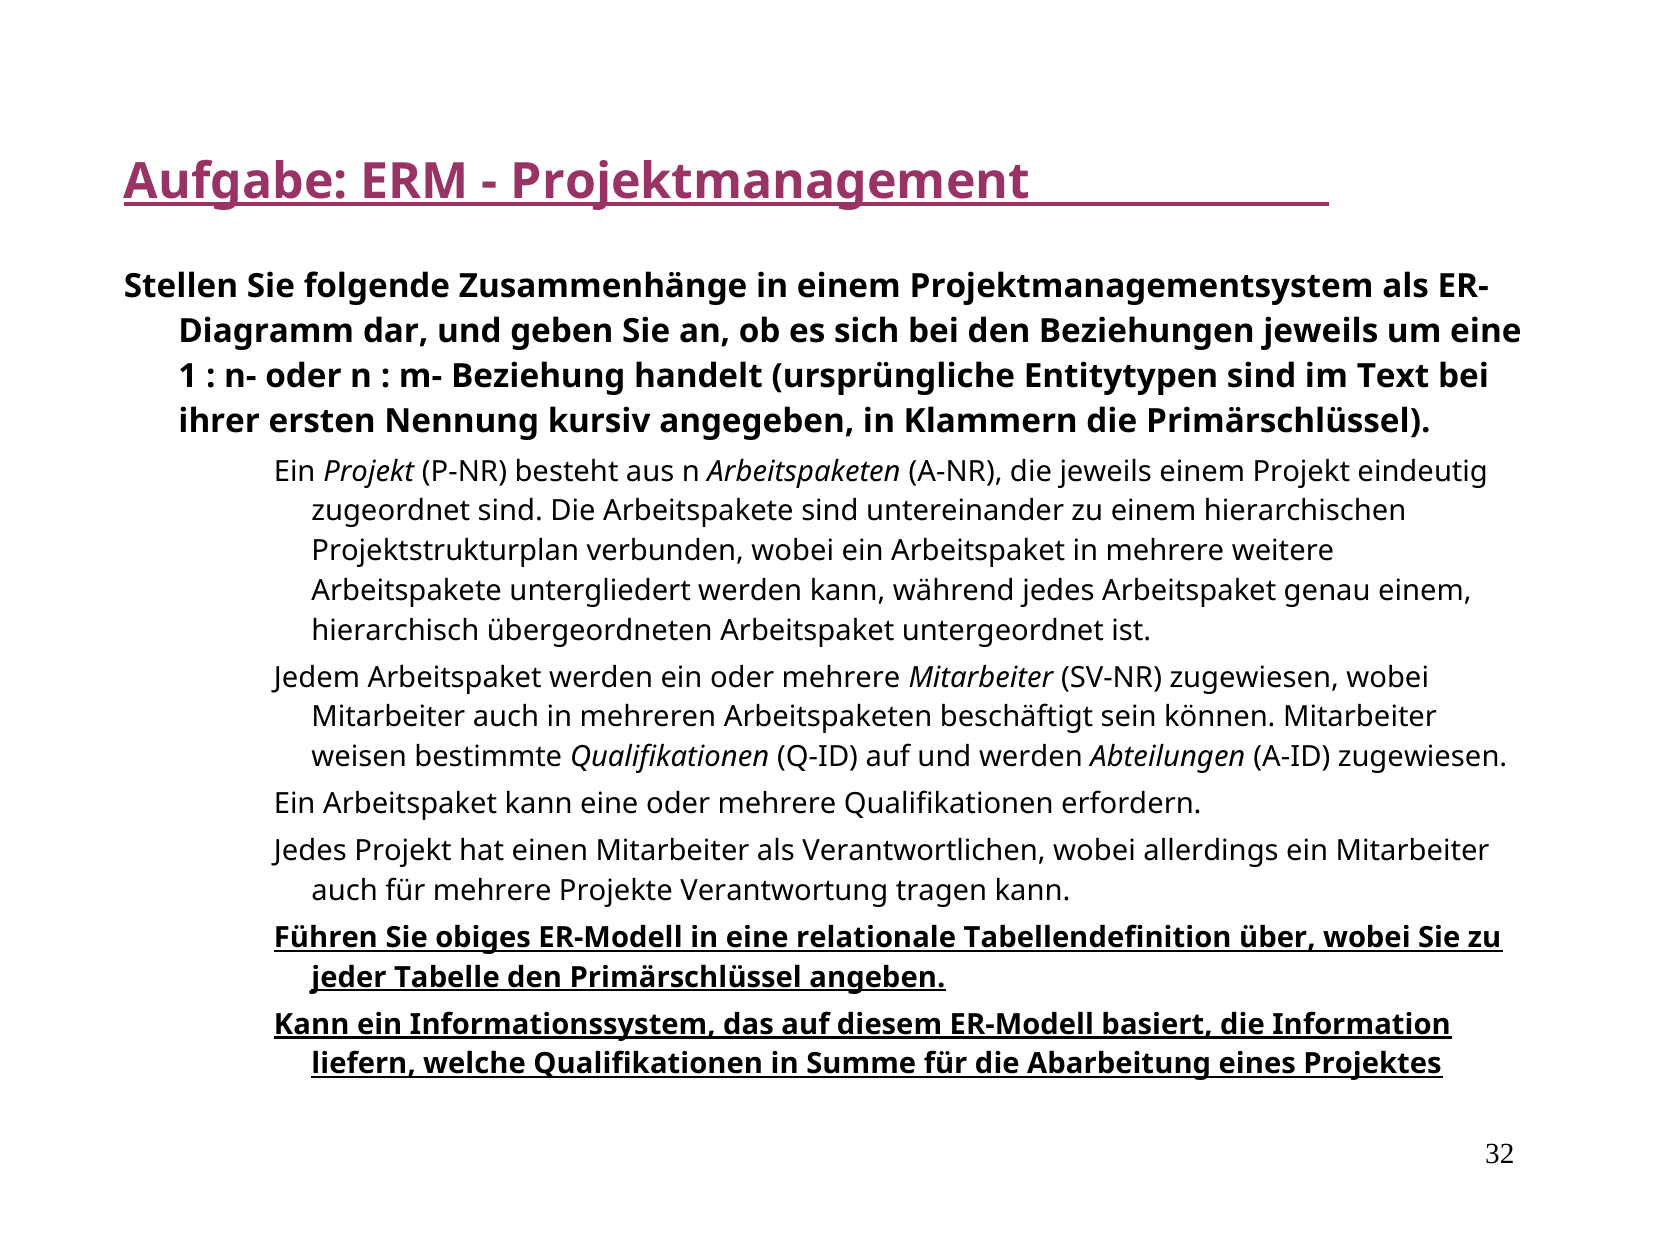

# Aufgabe: ERM - Projektmanagement
Stellen Sie folgende Zusammenhänge in einem Projektmanagementsystem als ER-Diagramm dar, und geben Sie an, ob es sich bei den Beziehungen jeweils um eine 1 : n- oder n : m- Beziehung handelt (ursprüngliche Entitytypen sind im Text bei ihrer ersten Nennung kursiv angegeben, in Klammern die Primärschlüssel).
Ein Projekt (P-NR) besteht aus n Arbeitspaketen (A-NR), die jeweils einem Projekt eindeutig zugeordnet sind. Die Arbeitspakete sind untereinander zu einem hierarchischen Projektstrukturplan verbunden, wobei ein Arbeitspaket in mehrere weitere Arbeitspakete untergliedert werden kann, während jedes Arbeitspaket genau einem, hierarchisch übergeordneten Arbeitspaket untergeordnet ist.
Jedem Arbeitspaket werden ein oder mehrere Mitarbeiter (SV-NR) zugewiesen, wobei Mitarbeiter auch in mehreren Arbeitspaketen beschäftigt sein können. Mitarbeiter weisen bestimmte Qualifikationen (Q-ID) auf und werden Abteilungen (A-ID) zugewiesen.
Ein Arbeitspaket kann eine oder mehrere Qualifikationen erfordern.
Jedes Projekt hat einen Mitarbeiter als Verantwortlichen, wobei allerdings ein Mitarbeiter auch für mehrere Projekte Verantwortung tragen kann.
Führen Sie obiges ER-Modell in eine relationale Tabellendefinition über, wobei Sie zu jeder Tabelle den Primärschlüssel angeben.
Kann ein Informationssystem, das auf diesem ER-Modell basiert, die Information liefern, welche Qualifikationen in Summe für die Abarbeitung eines Projektes
32